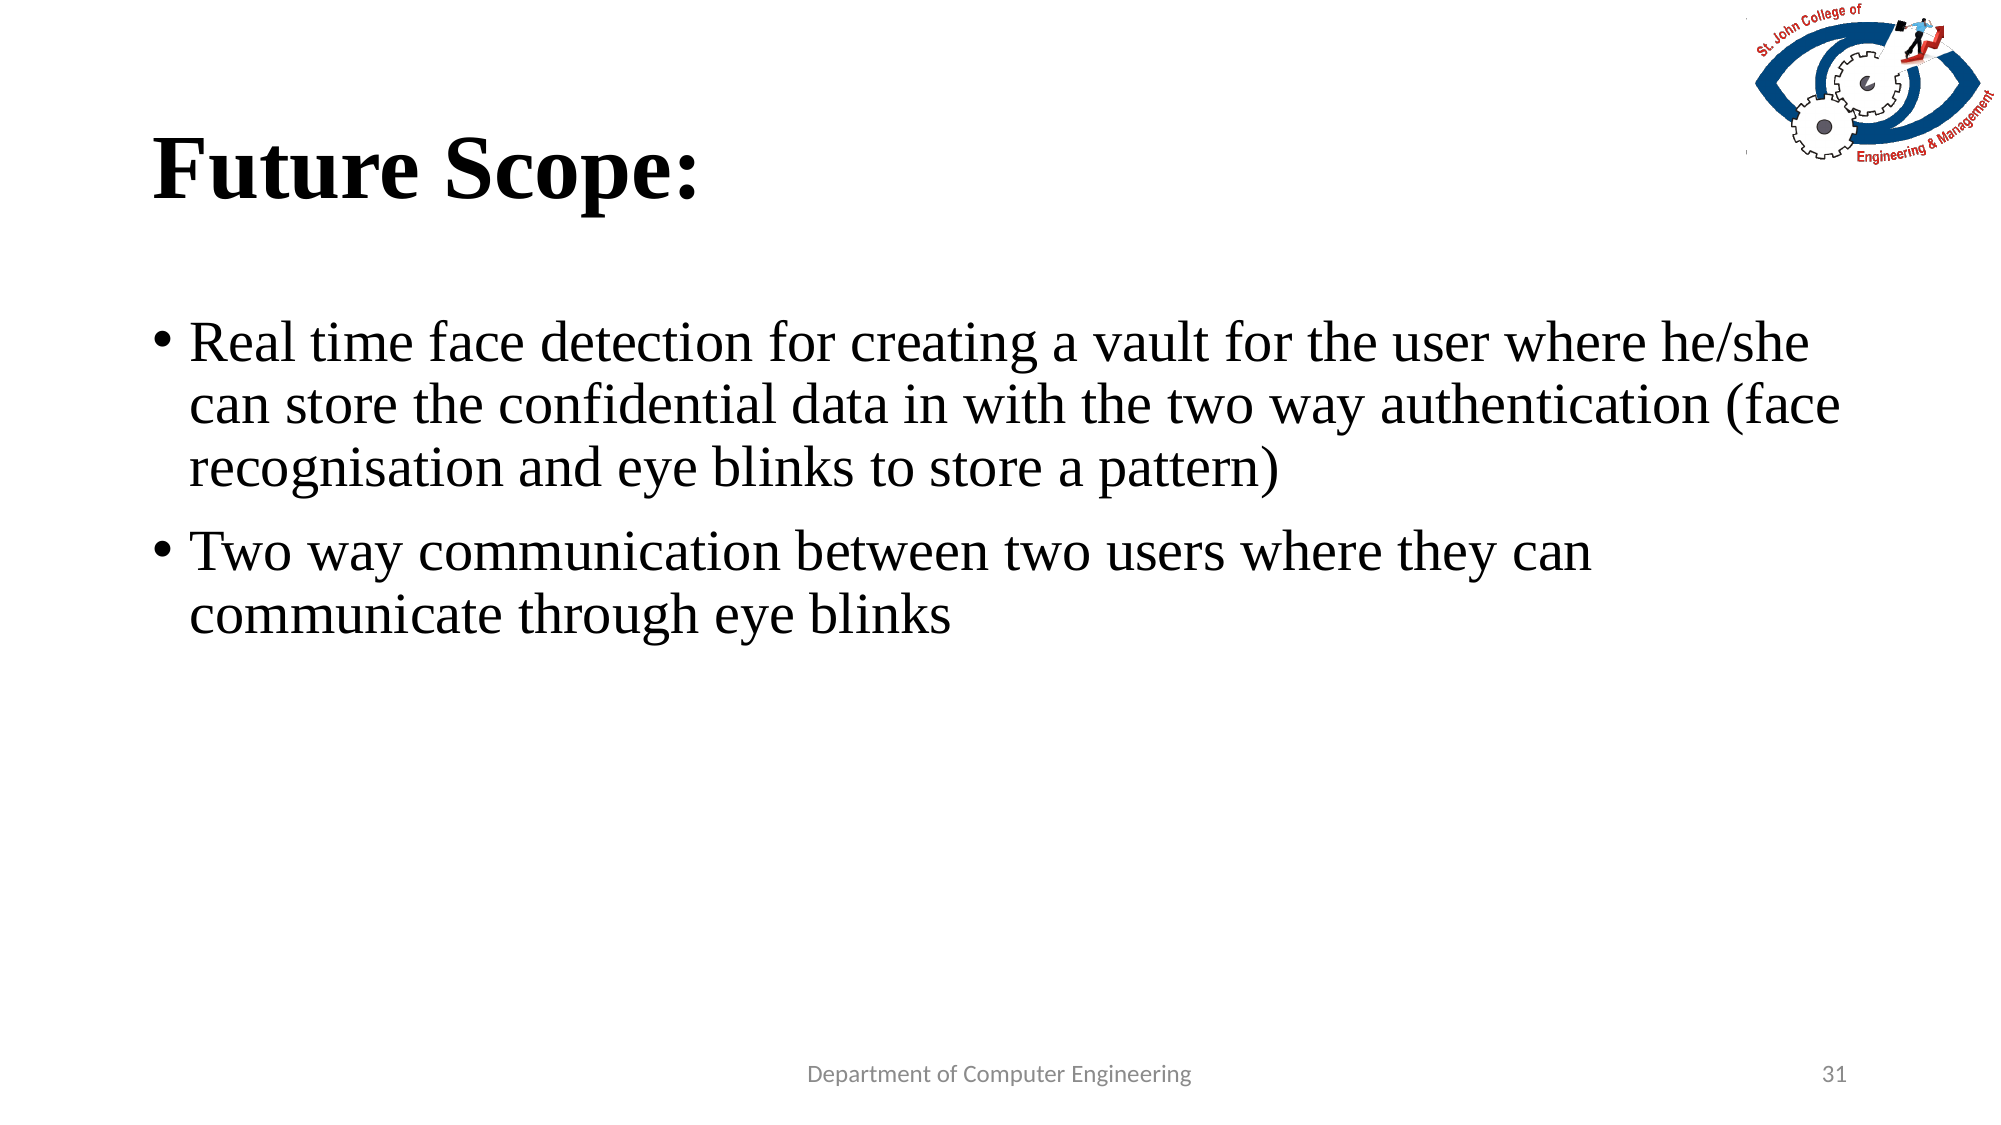

# Future Scope:
Real time face detection for creating a vault for the user where he/she can store the confidential data in with the two way authentication (face recognisation and eye blinks to store a pattern)
Two way communication between two users where they can communicate through eye blinks
Department of Computer Engineering